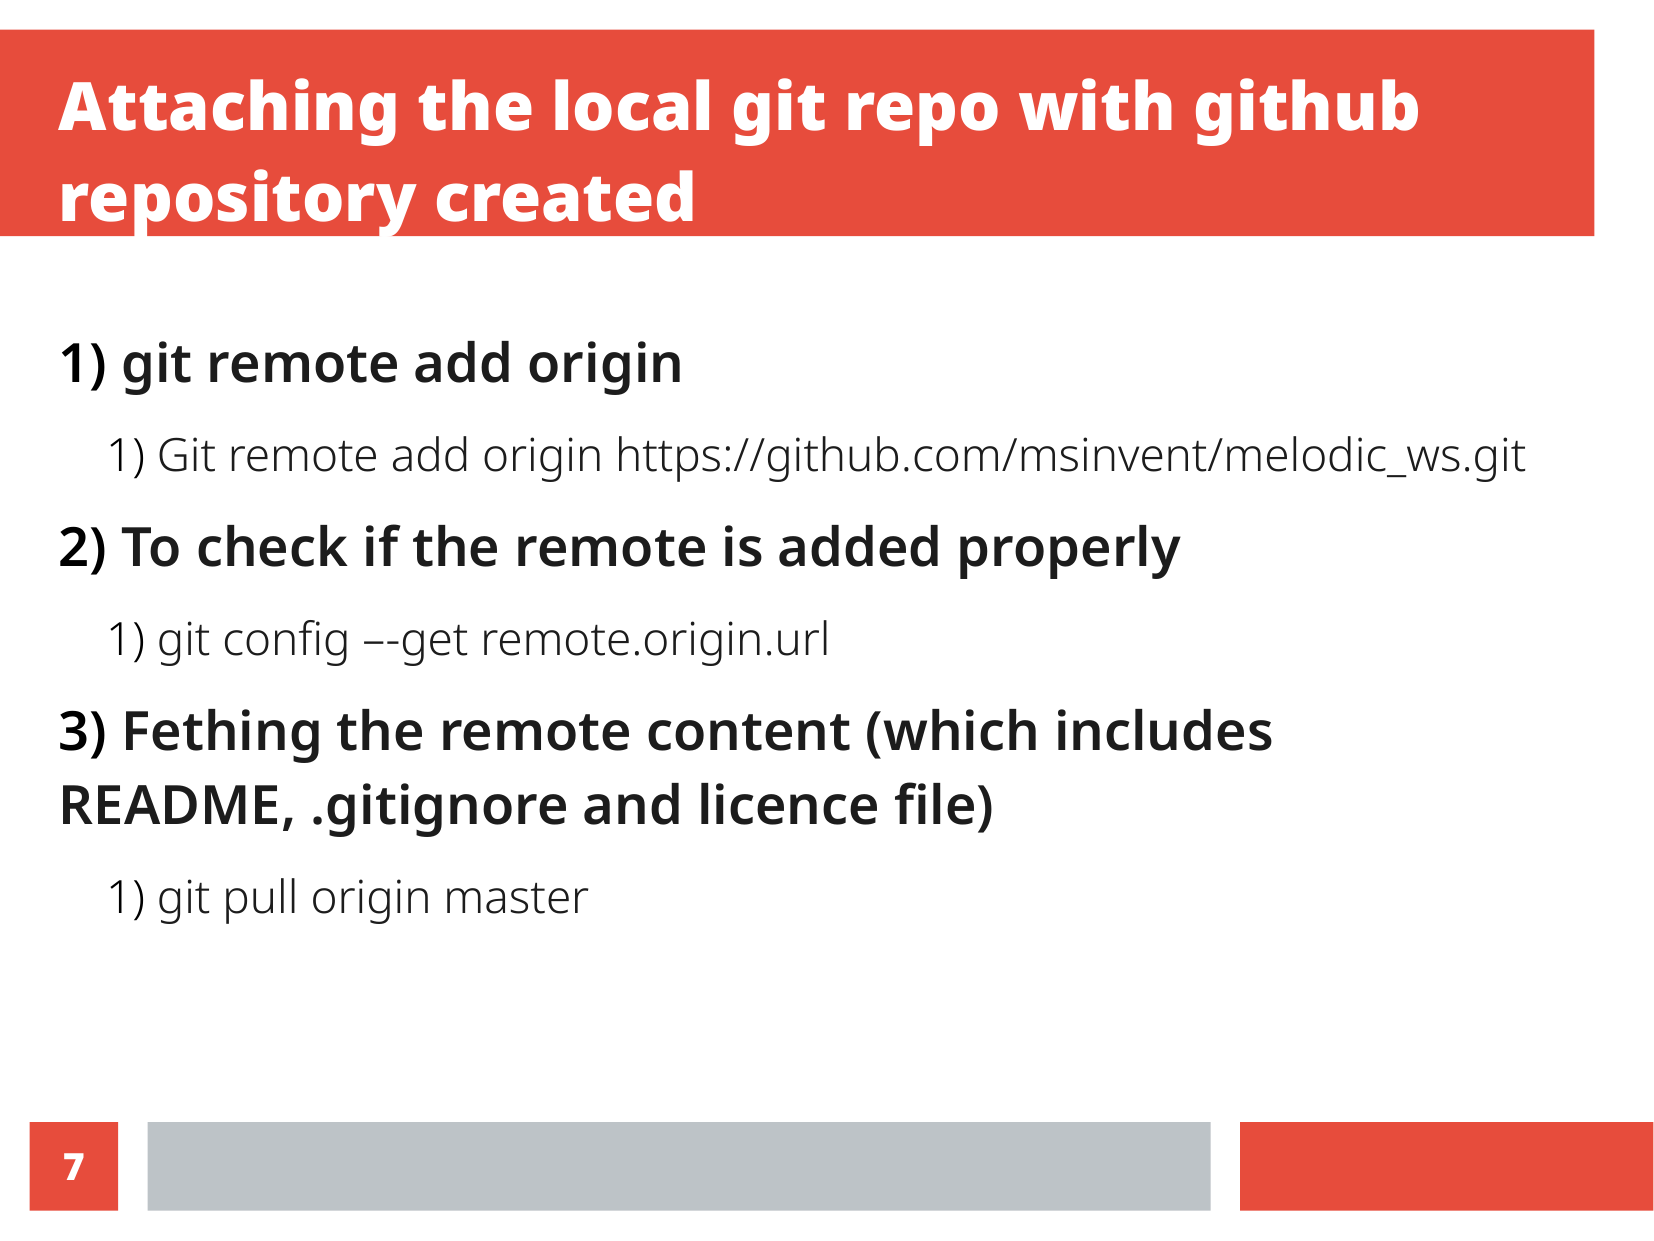

# Attaching the local git repo with github repository created
 git remote add origin
 Git remote add origin https://github.com/msinvent/melodic_ws.git
 To check if the remote is added properly
 git config –-get remote.origin.url
 Fething the remote content (which includes README, .gitignore and licence file)
 git pull origin master
7